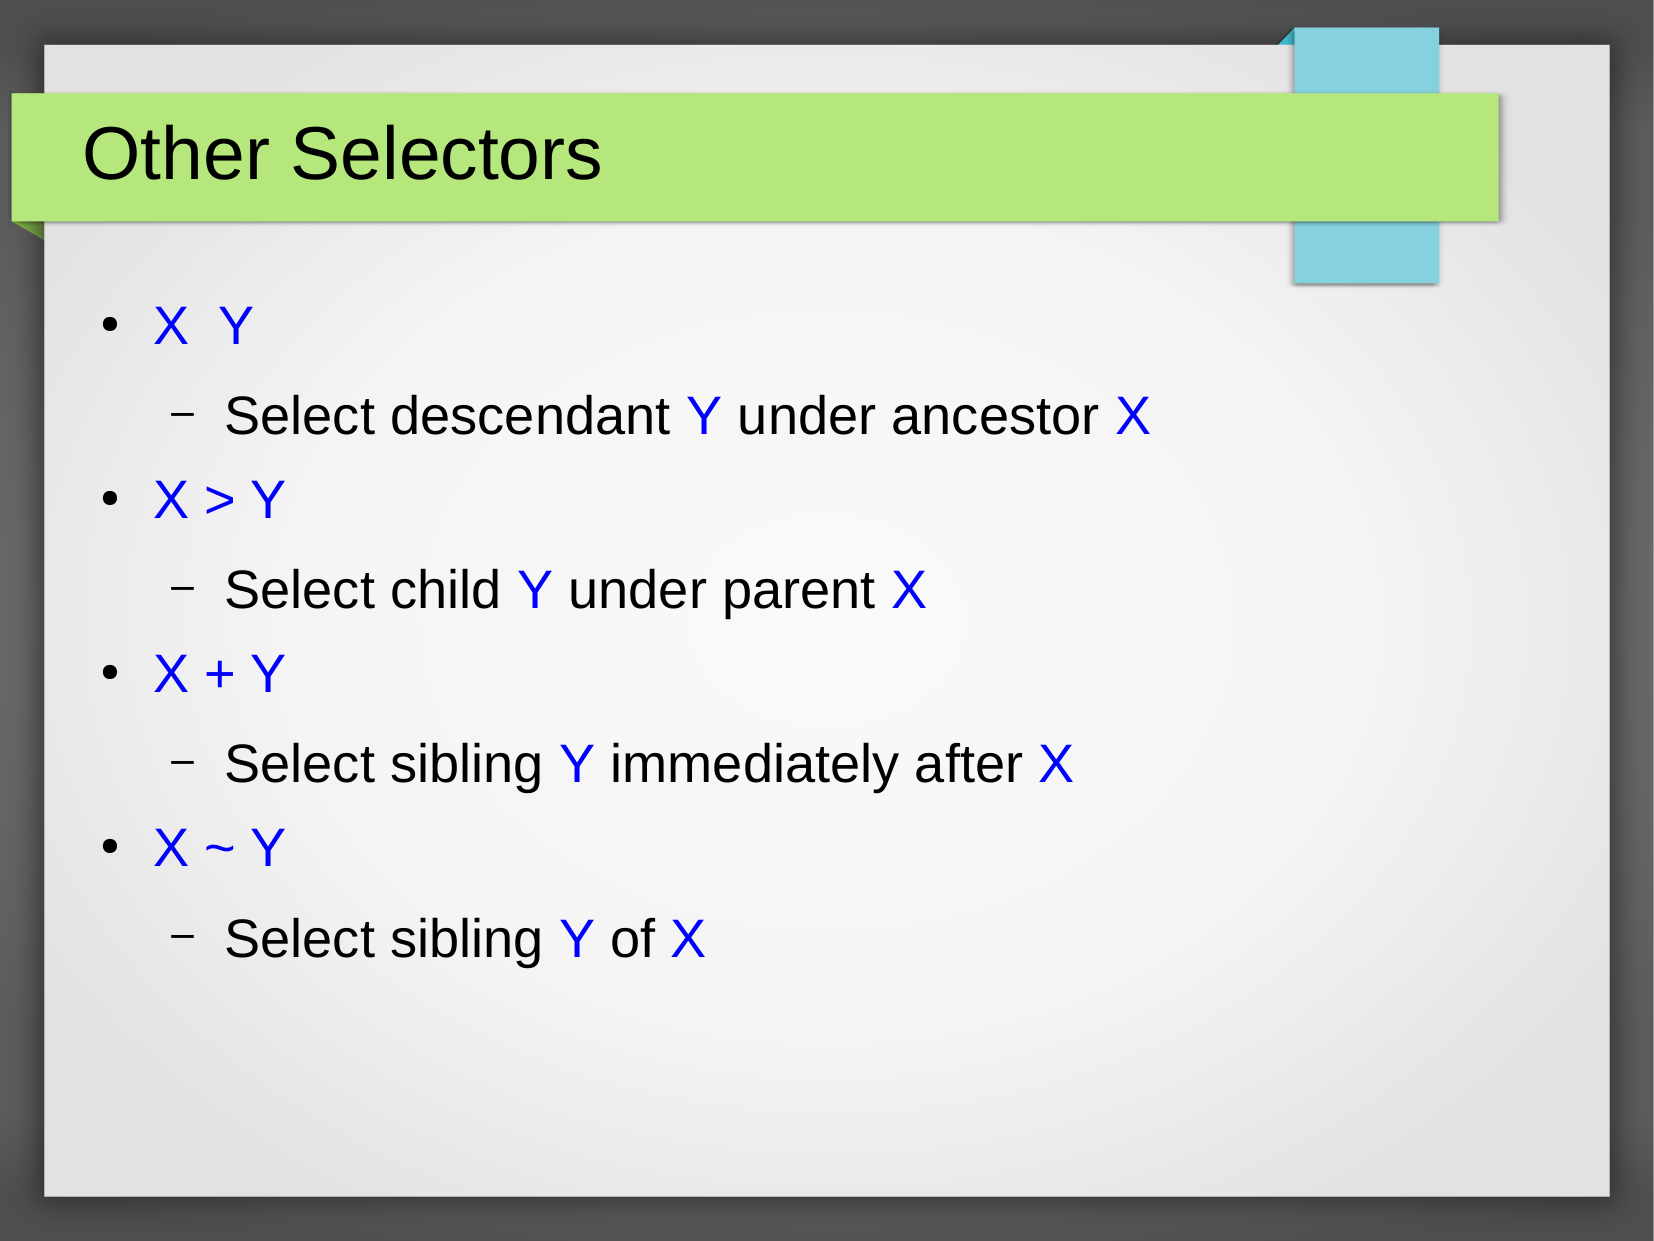

# Other Selectors
X Y
Select descendant Y under ancestor X
X > Y
Select child Y under parent X
X + Y
Select sibling Y immediately after X
X ~ Y
Select sibling Y of X